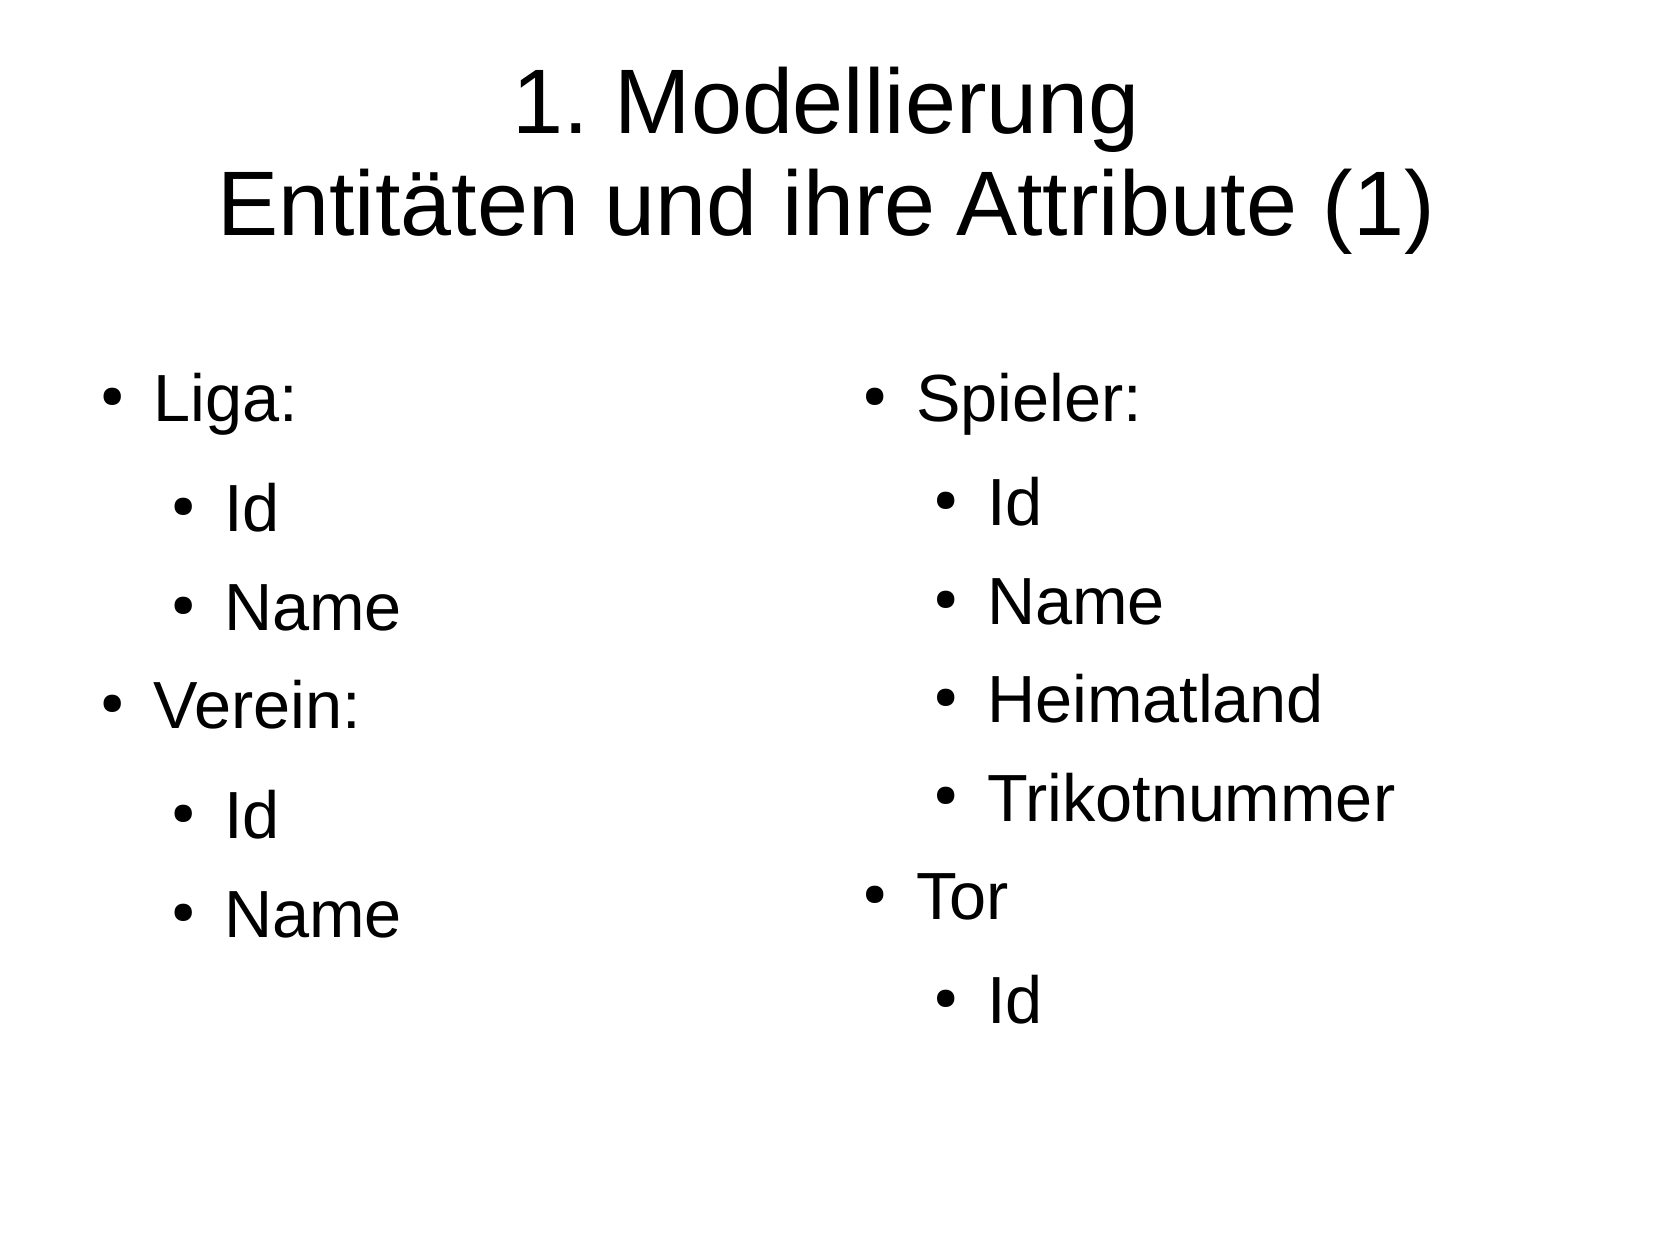

# 1. Modellierung Entitäten und ihre Attribute (1)
Liga:
Id
Name
Verein:
Id
Name
Spieler:
Id
Name
Heimatland
Trikotnummer
Tor
Id